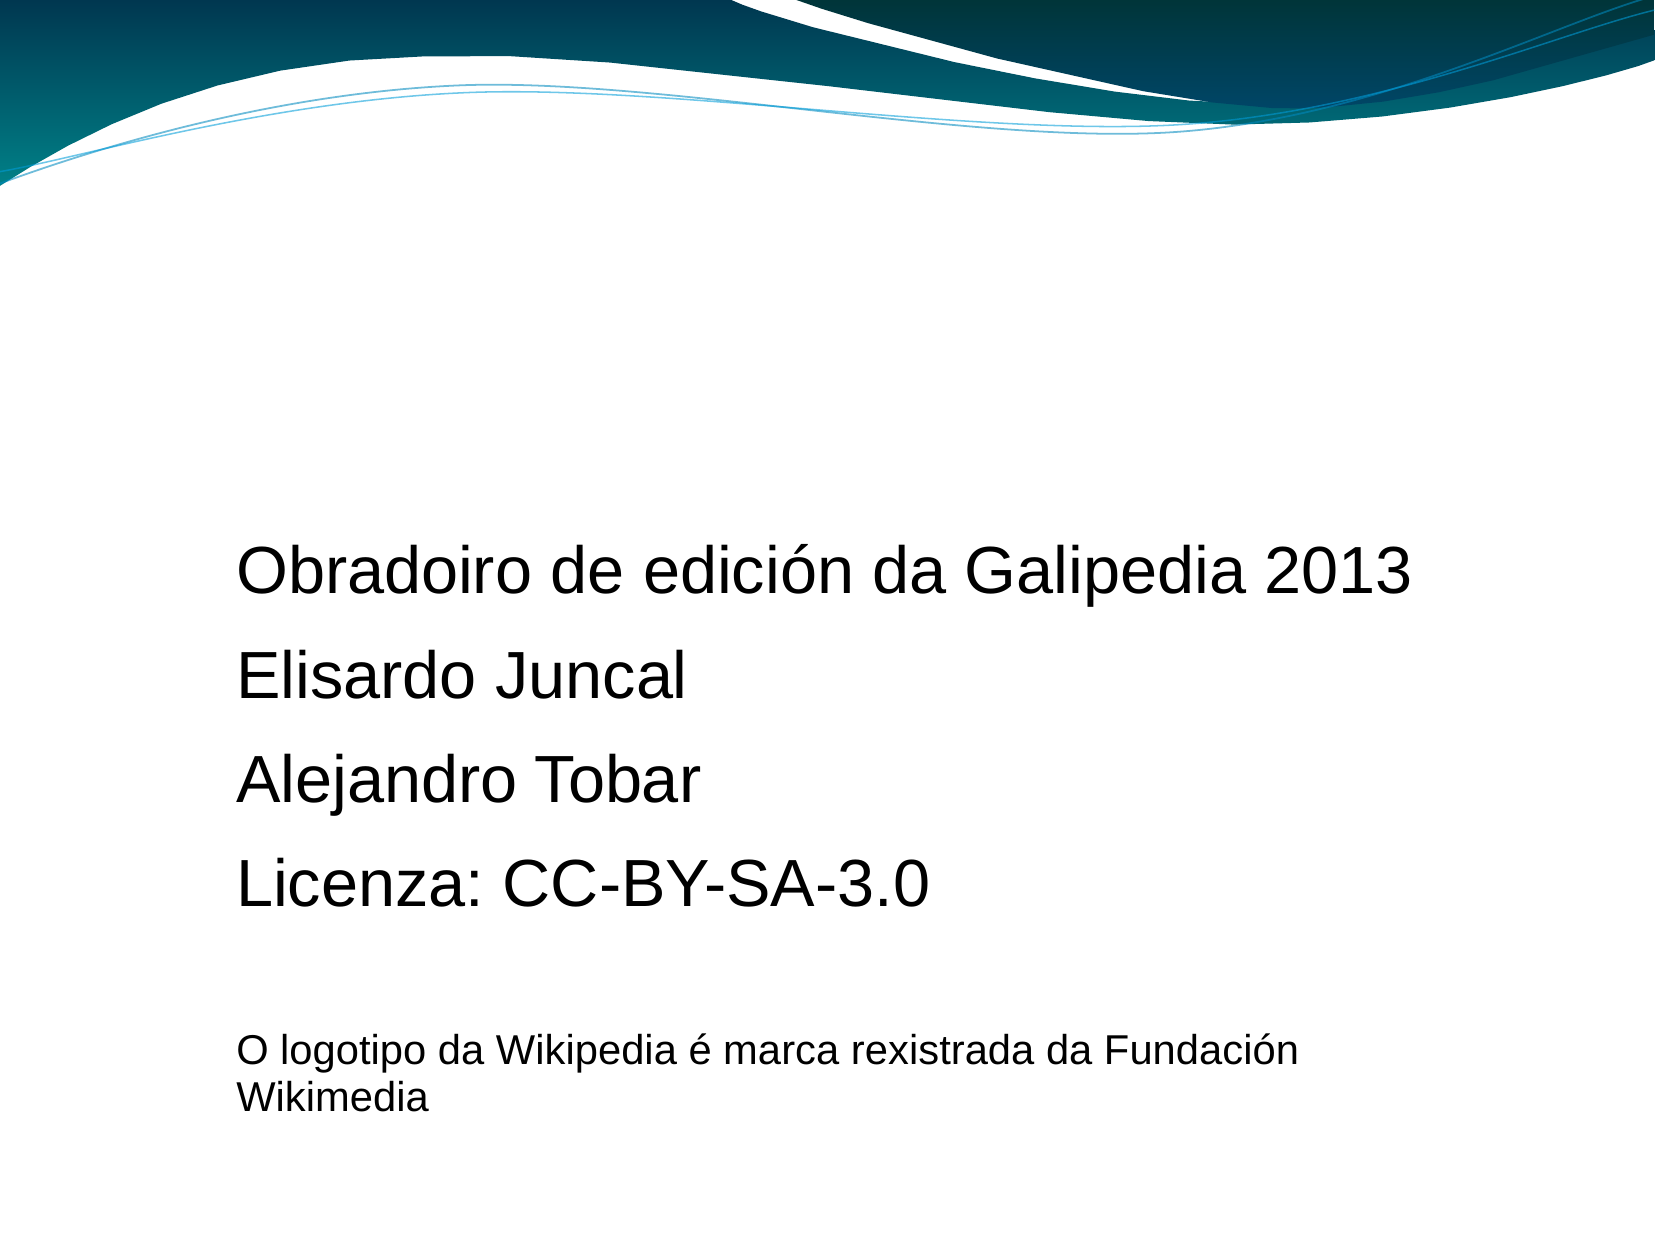

# Obradoiro de edición da Galipedia 2013
Elisardo Juncal
Alejandro Tobar
Licenza: CC-BY-SA-3.0
O logotipo da Wikipedia é marca rexistrada da Fundación Wikimedia